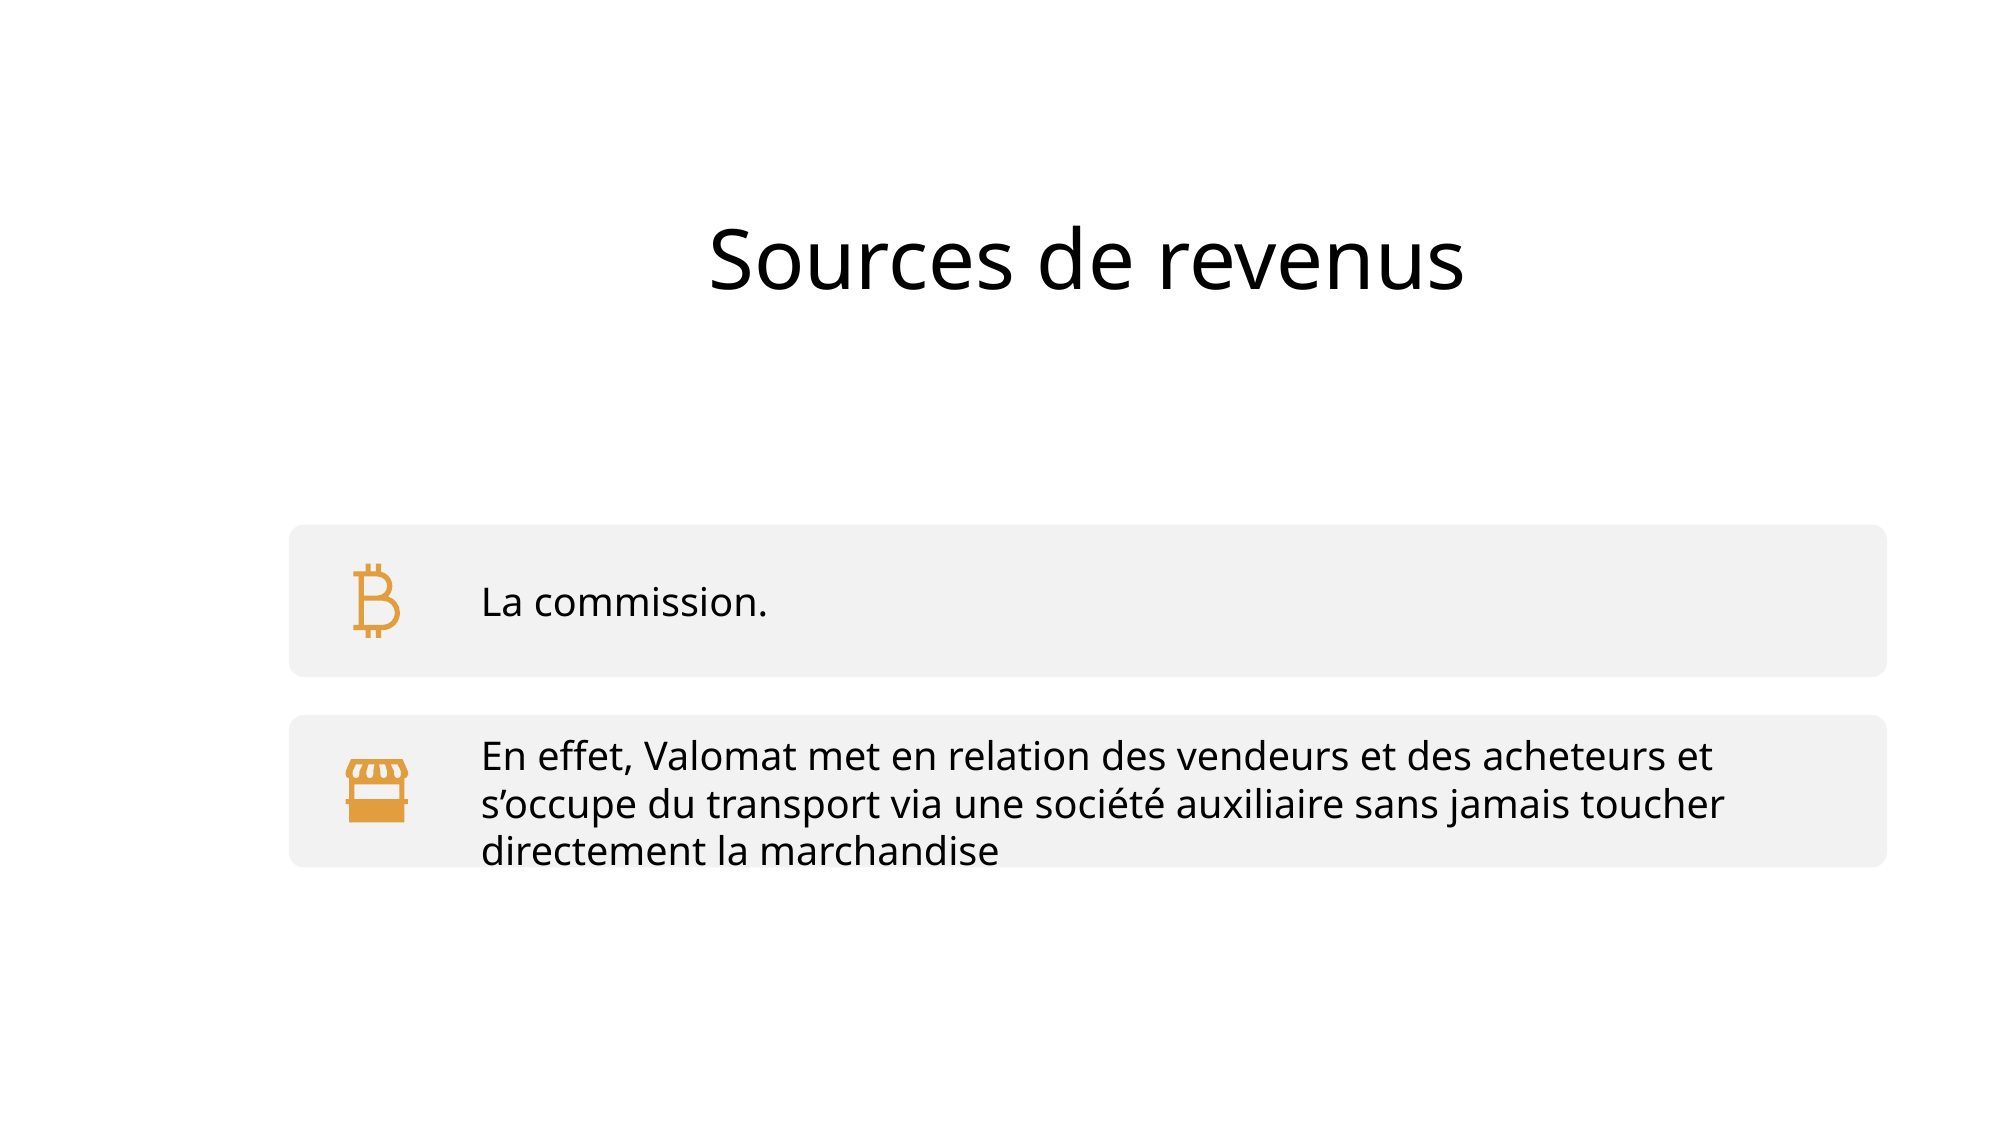

# Sources de revenus
La commission.
En effet, Valomat met en relation des vendeurs et des acheteurs et s’occupe du transport via une société auxiliaire sans jamais toucher directement la marchandise